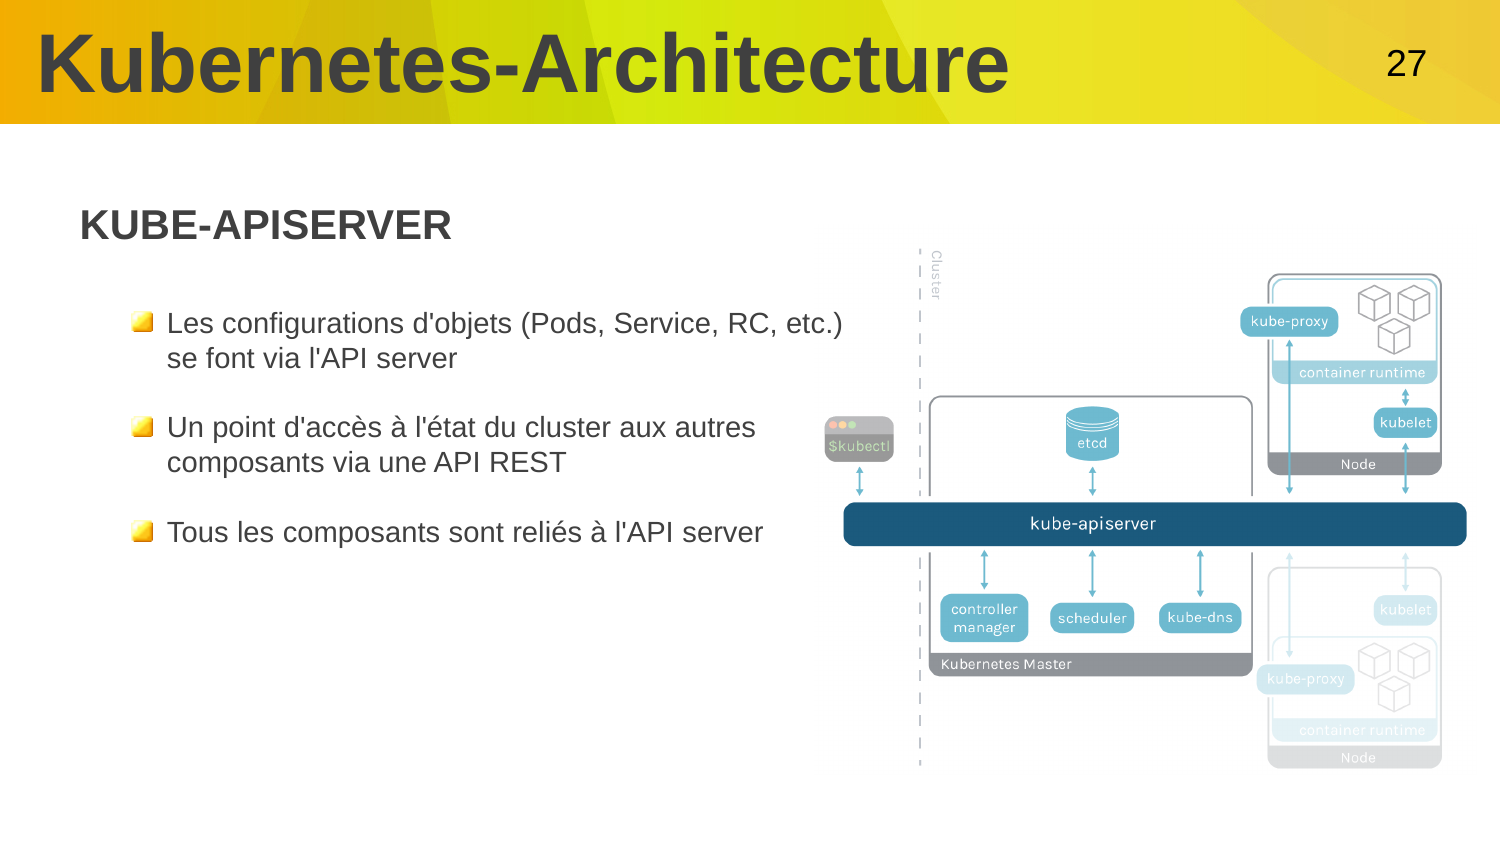

Kubernetes-Architecture
KUBE-APISERVER
Les configurations d'objets (Pods, Service, RC, etc.) se font via l'API server
Un point d'accès à l'état du cluster aux autres composants via une API REST
Tous les composants sont reliés à l'API server